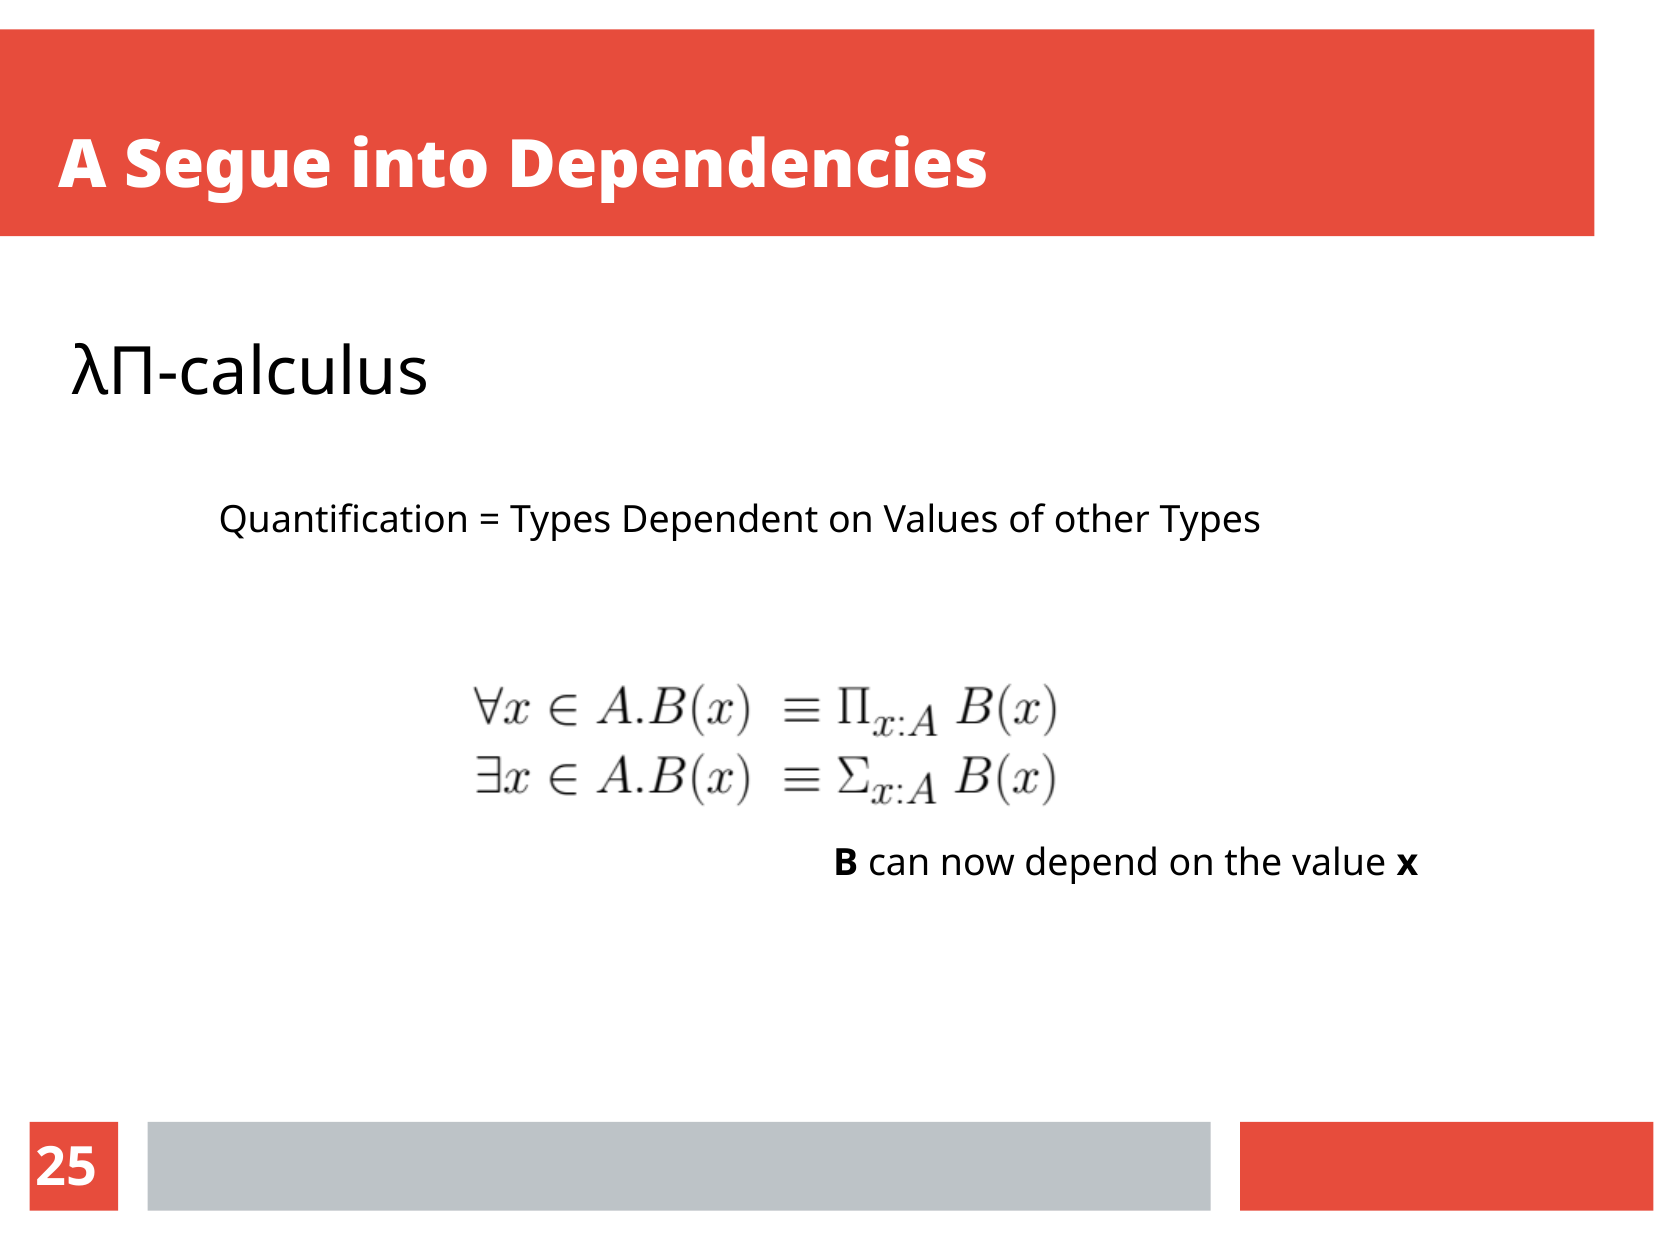

# A Segue into Dependencies
λΠ-calculus
Quantification = Types Dependent on Values of other Types
B can now depend on the value x
25
74